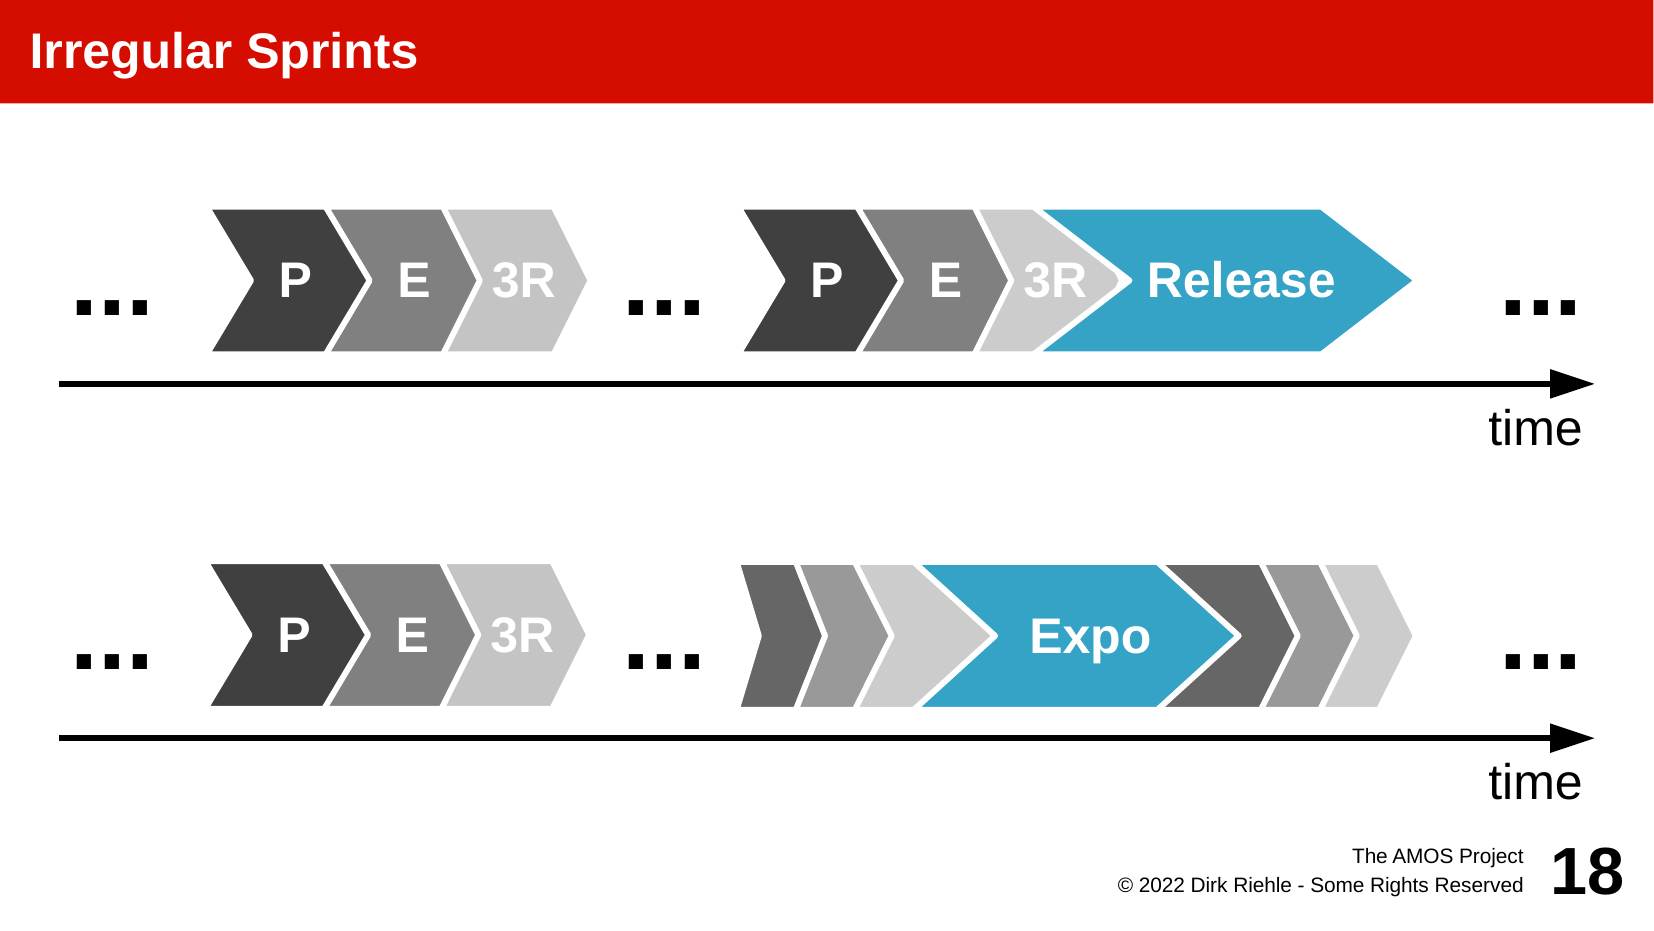

# Irregular Sprints
...
P
E
 3R
...
P
E
 3R
 Release
...
time
...
...
...
P
E
 3R
 Expo
time
The AMOS Project
18
© 2022 Dirk Riehle - Some Rights Reserved